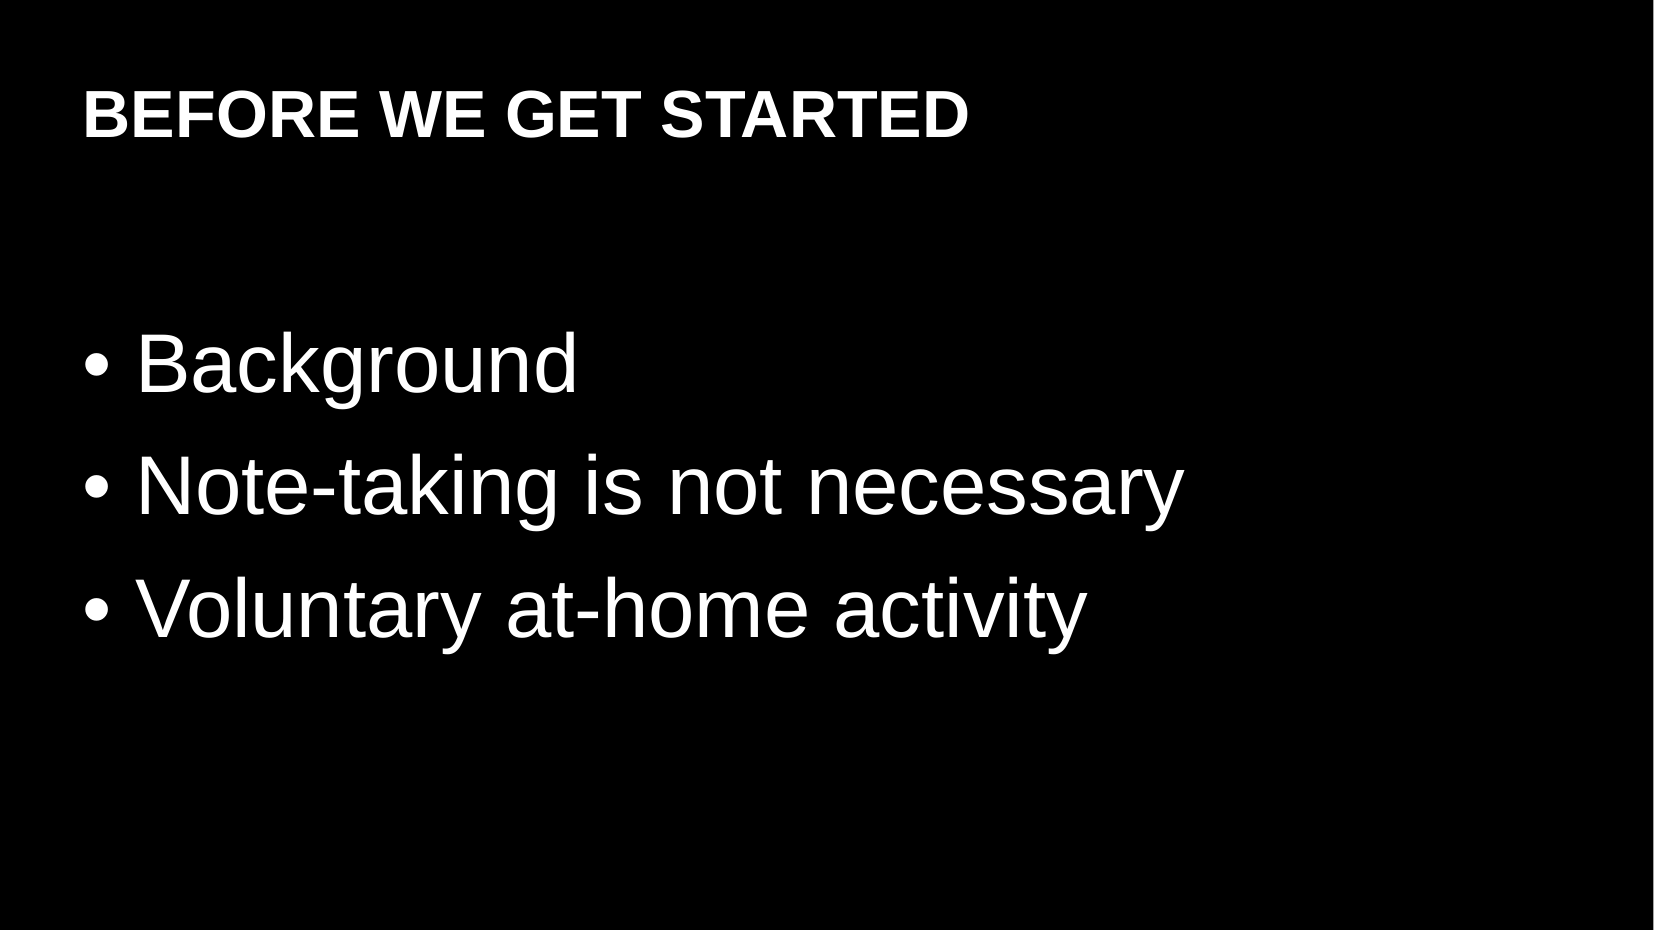

# BEFORE WE GET STARTED
• Background
• Note-taking is not necessary
• Voluntary at-home activity